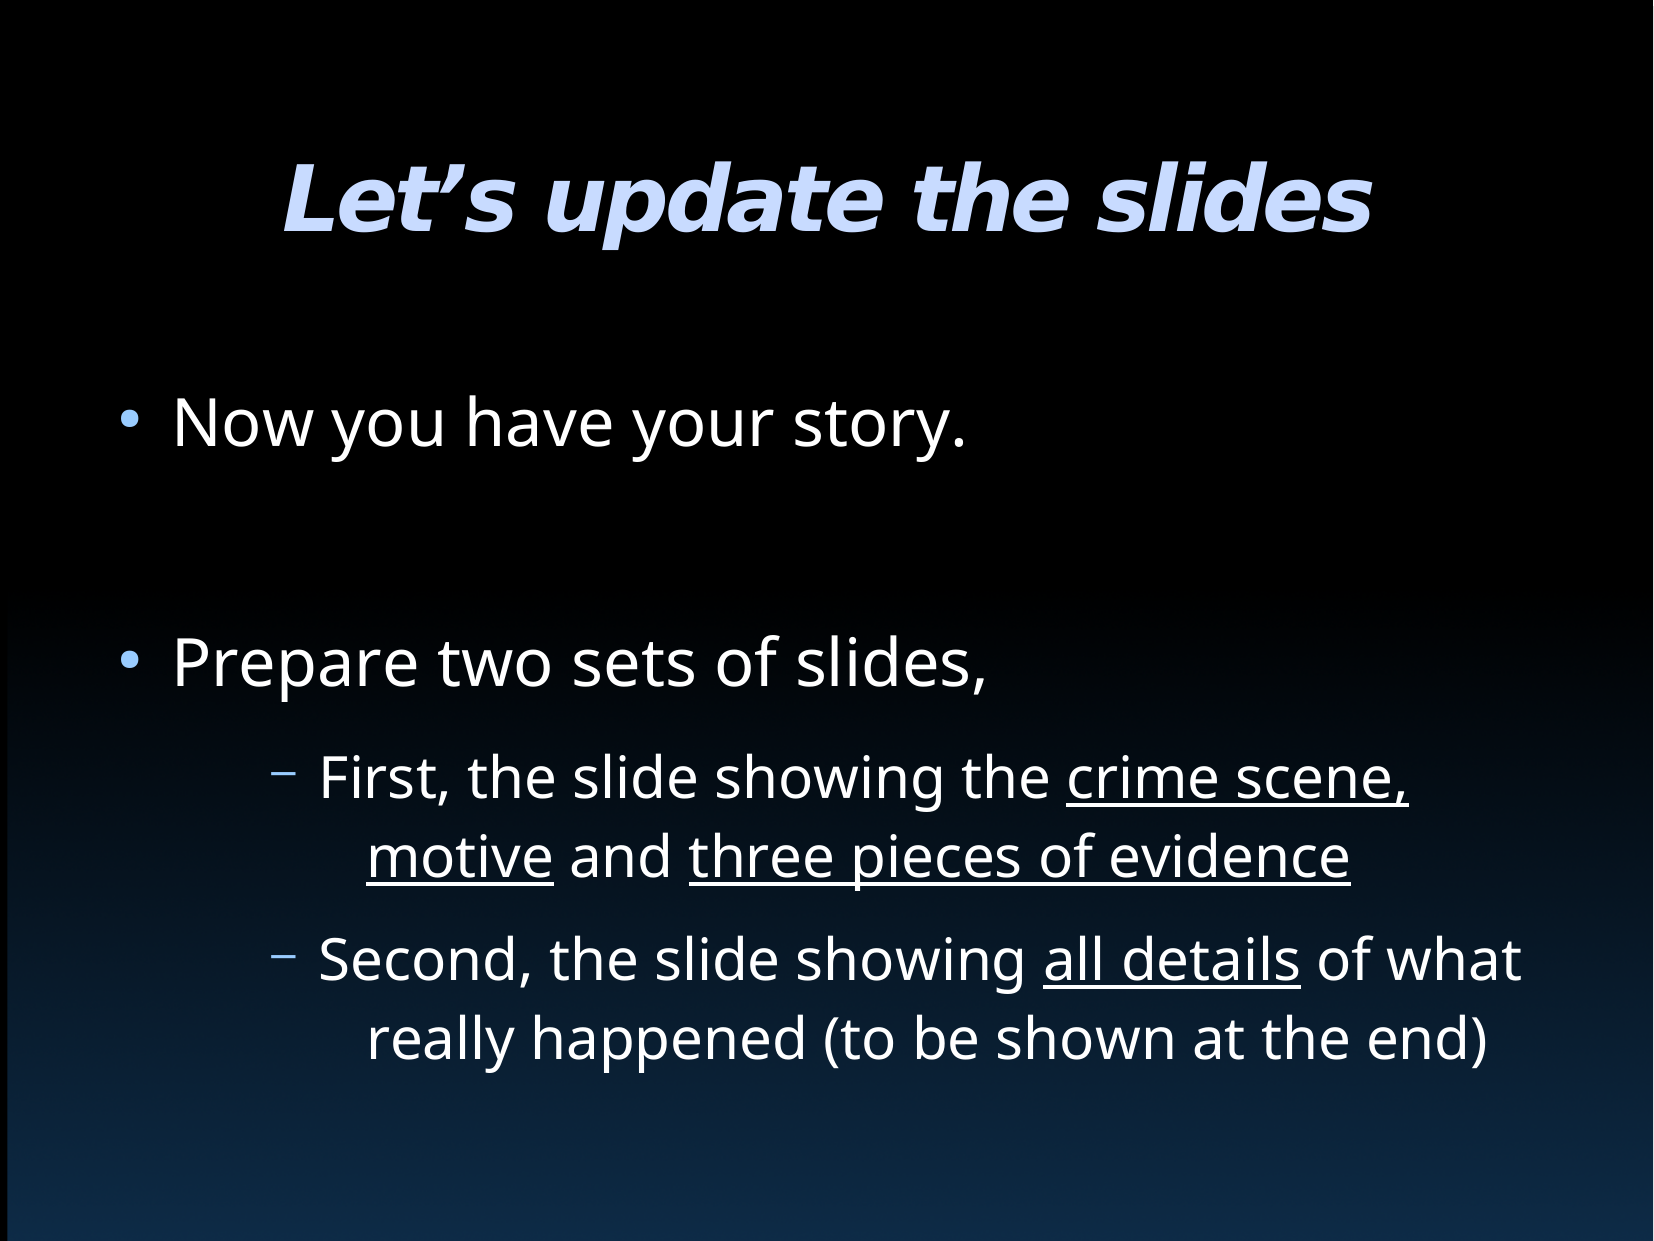

# Let’s update the slides
Now you have your story.
Prepare two sets of slides,
First, the slide showing the crime scene, motive and three pieces of evidence
Second, the slide showing all details of what really happened (to be shown at the end)